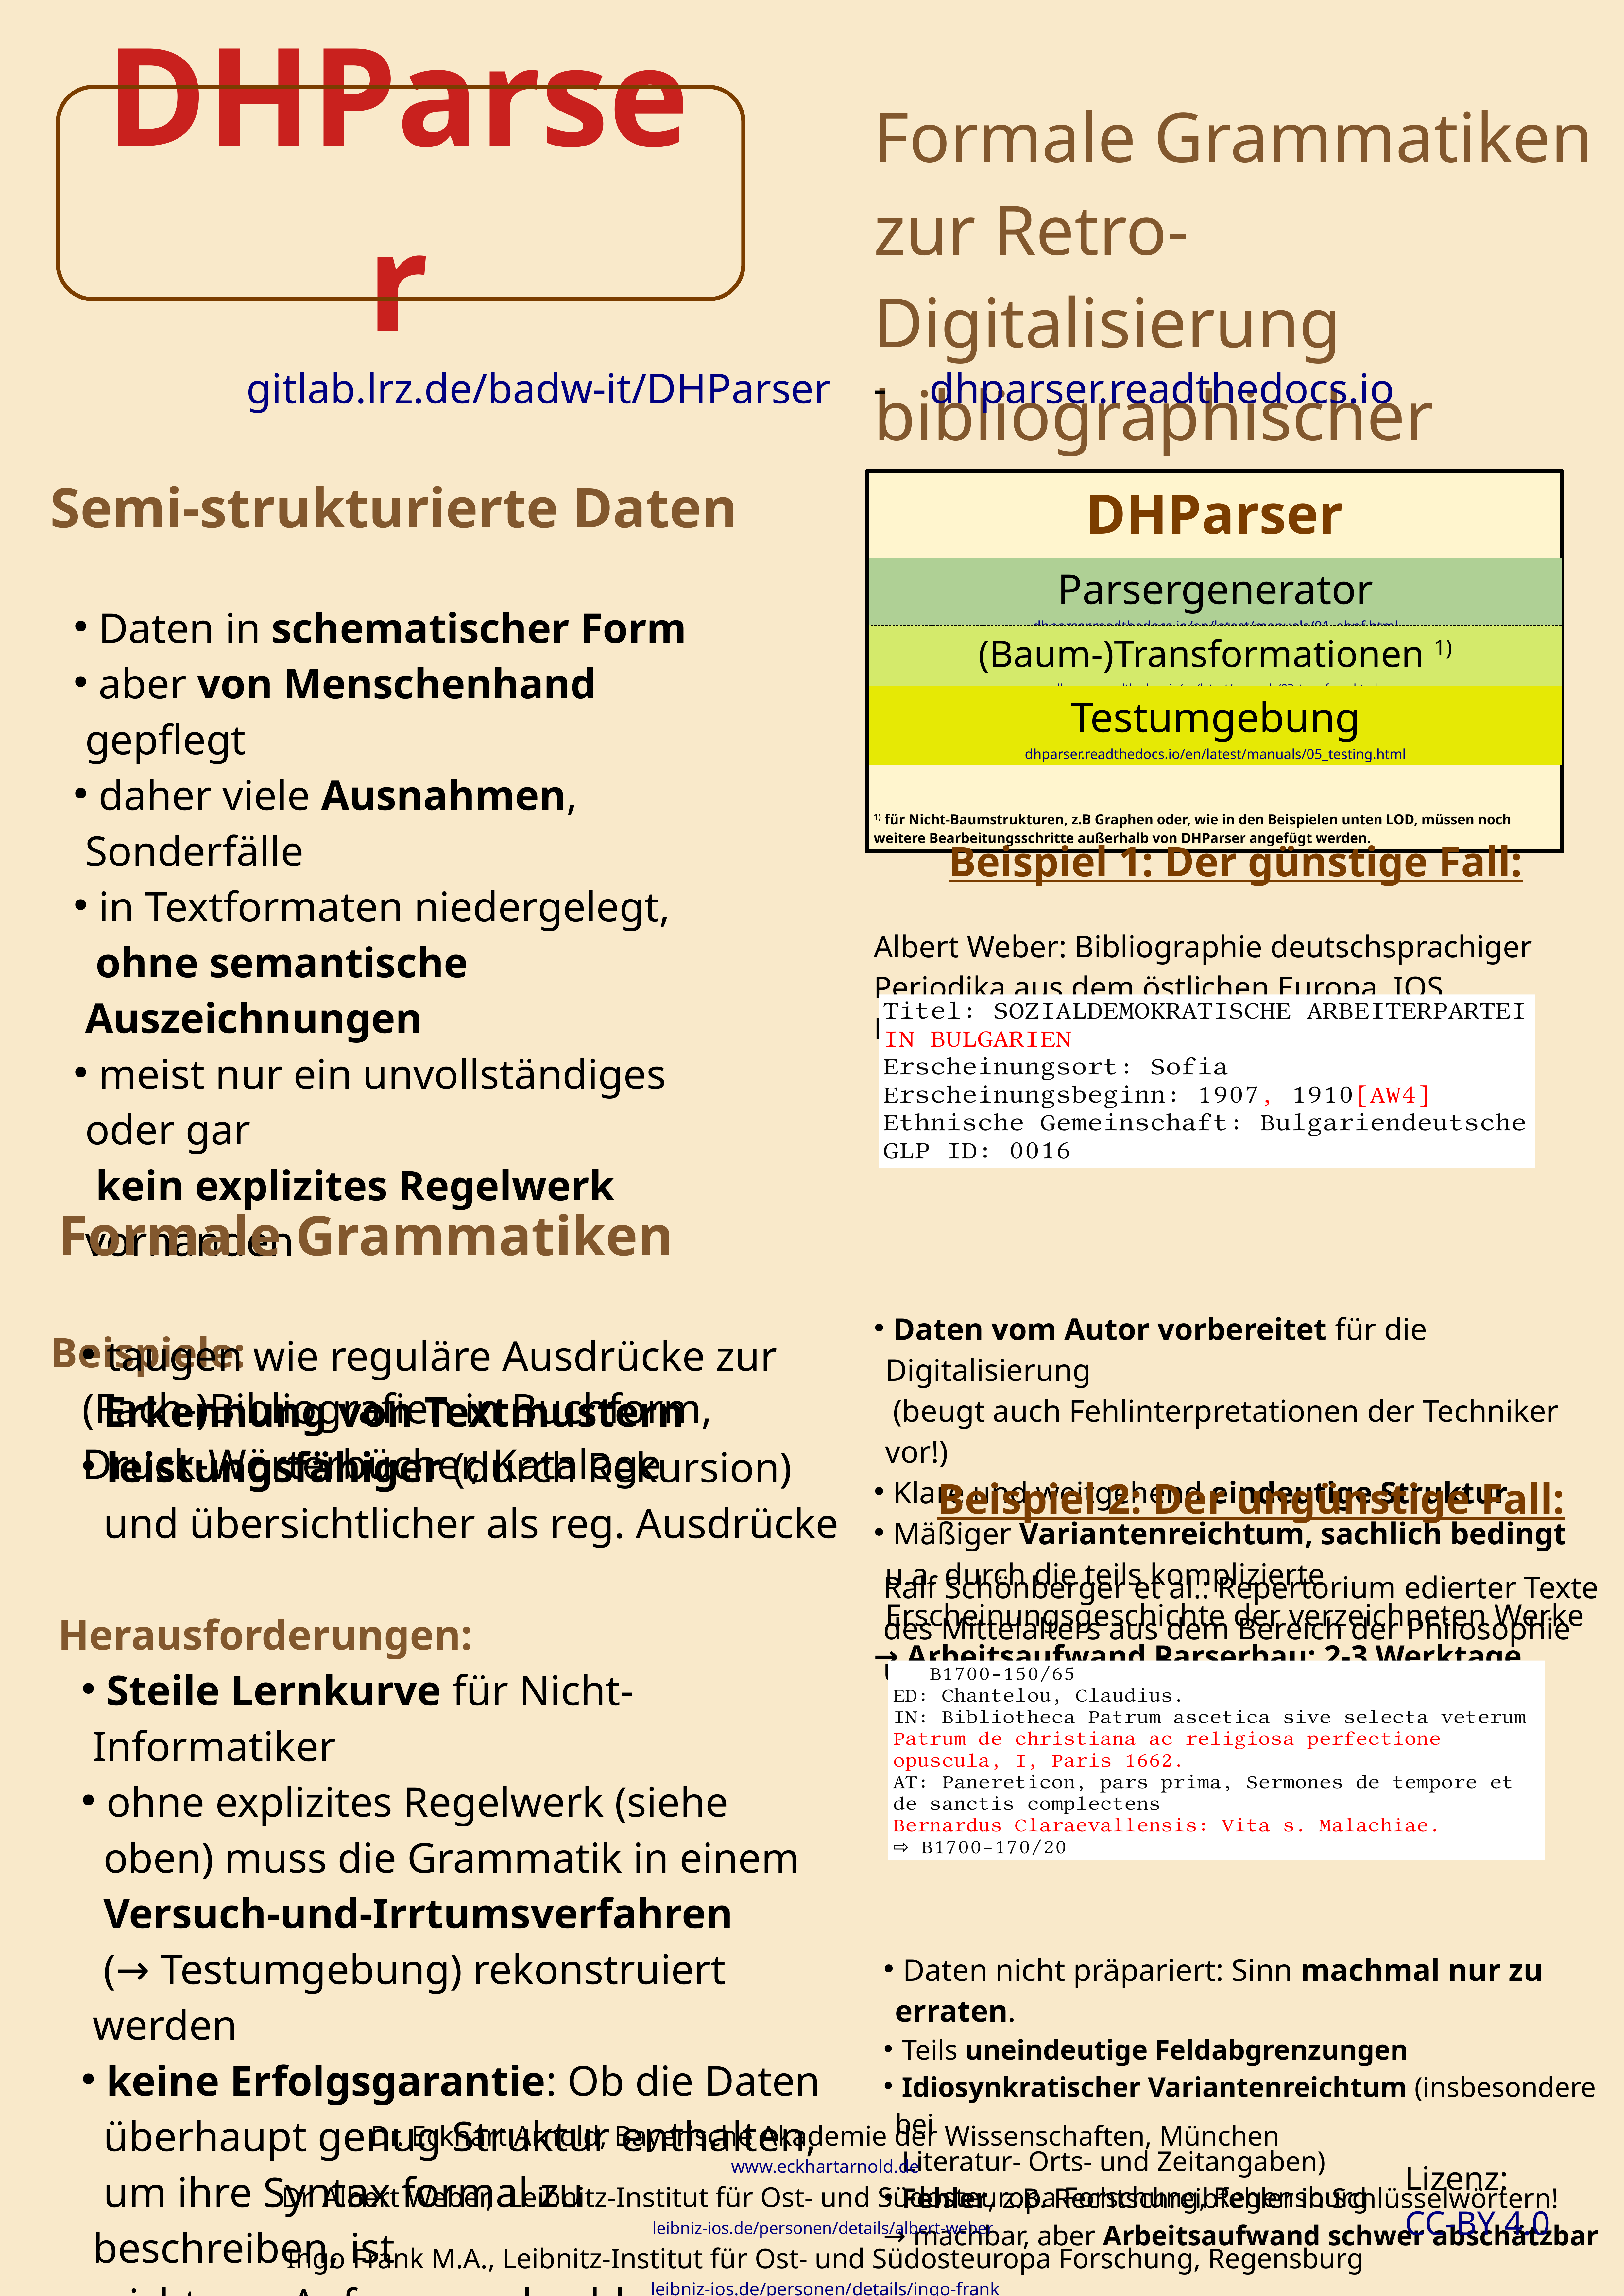

# DHParser
Formale Grammatiken
zur Retro-Digitalisierung
bibliographischer Daten
gitlab.lrz.de/badw-it/DHParser - dhparser.readthedocs.io
Semi-strukturierte Daten
 Daten in schematischer Form
 aber von Menschenhand gepflegt
 daher viele Ausnahmen, Sonderfälle
 in Textformaten niedergelegt,
 ohne semantische Auszeichnungen
 meist nur ein unvollständiges oder gar
 kein explizites Regelwerk vorhanden
Beispiele:
 (Fach-)Bibliografien in Buchform,
 Druck-Wörterbücher, Kataloge
DHParser
1) für Nicht-Baumstrukturen, z.B Graphen oder, wie in den Beispielen unten LOD, müssen noch weitere Bearbeitungsschritte außerhalb von DHParser angefügt werden.
Parsergenerator
dhparser.readthedocs.io/en/latest/manuals/01_ebnf.html
(Baum-)Transformationen 1)
dhparser.readthedocs.io/en/latest/manuals/03_transform.html
Testumgebung
dhparser.readthedocs.io/en/latest/manuals/05_testing.html
Beispiel 1: Der günstige Fall:
Albert Weber: Bibliographie deutschsprachiger Periodika aus dem östlichen Europa, IOS Regensburg 2013.
 Daten vom Autor vorbereitet für die Digitalisierung
 (beugt auch Fehlinterpretationen der Techniker vor!)
 Klare und weitgehend eindeutige Struktur
 Mäßiger Variantenreichtum, sachlich bedingt u.a. durch die teils komplizierte Erscheinungsgeschichte der verzeichneten Werke
→ Arbeitsaufwand Parserbau: 2-3 Werktage
Titel: SOZIALDEMOKRATISCHE ARBEITERPARTEI IN BULGARIEN
Erscheinungsort: Sofia
Erscheinungsbeginn: 1907, 1910[AW4]
Ethnische Gemeinschaft: Bulgariendeutsche
GLP ID: 0016
Formale Grammatiken
 taugen wie reguläre Ausdrücke zur
 Erkennung von Textmustern
 leistungsfähiger (durch Rekursion)
 und übersichtlicher als reg. Ausdrücke
Herausforderungen:
 Steile Lernkurve für Nicht-Informatiker
 ohne explizites Regelwerk (siehe
 oben) muss die Grammatik in einem
 Versuch-und-Irrtumsverfahren
 (→ Testumgebung) rekonstruiert werden
 keine Erfolgsgarantie: Ob die Daten
 überhaupt genug Struktur enthalten,
 um ihre Syntax formal zu beschreiben, ist
 nicht von Anfang an absehbar
Beispiel 2: Der ungünstige Fall:
Ralf Schönberger et al.: Repertorium edierter Texte des Mittelalters aus dem Bereich der Philosophie und angrenzender Gebiete
 Daten nicht präpariert: Sinn machmal nur zu erraten.
 Teils uneindeutige Feldabgrenzungen
 Idiosynkratischer Variantenreichtum (insbesondere bei
 Literatur- Orts- und Zeitangaben)
 Fehler, z.B. Rechtschreibfehler in Schlüsselwörtern!
→ machbar, aber Arbeitsaufwand schwer abschätzbar
 B1700-150/65
ED: Chantelou, Claudius.
IN: Bibliotheca Patrum ascetica sive selecta veterum Patrum de christiana ac religiosa perfectione opuscula, I, Paris 1662.
AT: Panereticon, pars prima, Sermones de tempore et de sanctis complectens
Bernardus Claraevallensis: Vita s. Malachiae.
⇨ B1700-170/20
Dr. Eckhart Arnold, Bayerische Akademie der Wissenschaften, München
www.eckhartarnold.de
Dr. Albert Weber, Leibnitz-Institut für Ost- und Südosteuropa Forschung, Regensburg
leibniz-ios.de/personen/details/albert-weber
Ingo Frank M.A., Leibnitz-Institut für Ost- und Südosteuropa Forschung, Regensburg
leibniz-ios.de/personen/details/ingo-frank
Lizenz:
CC-BY 4.0